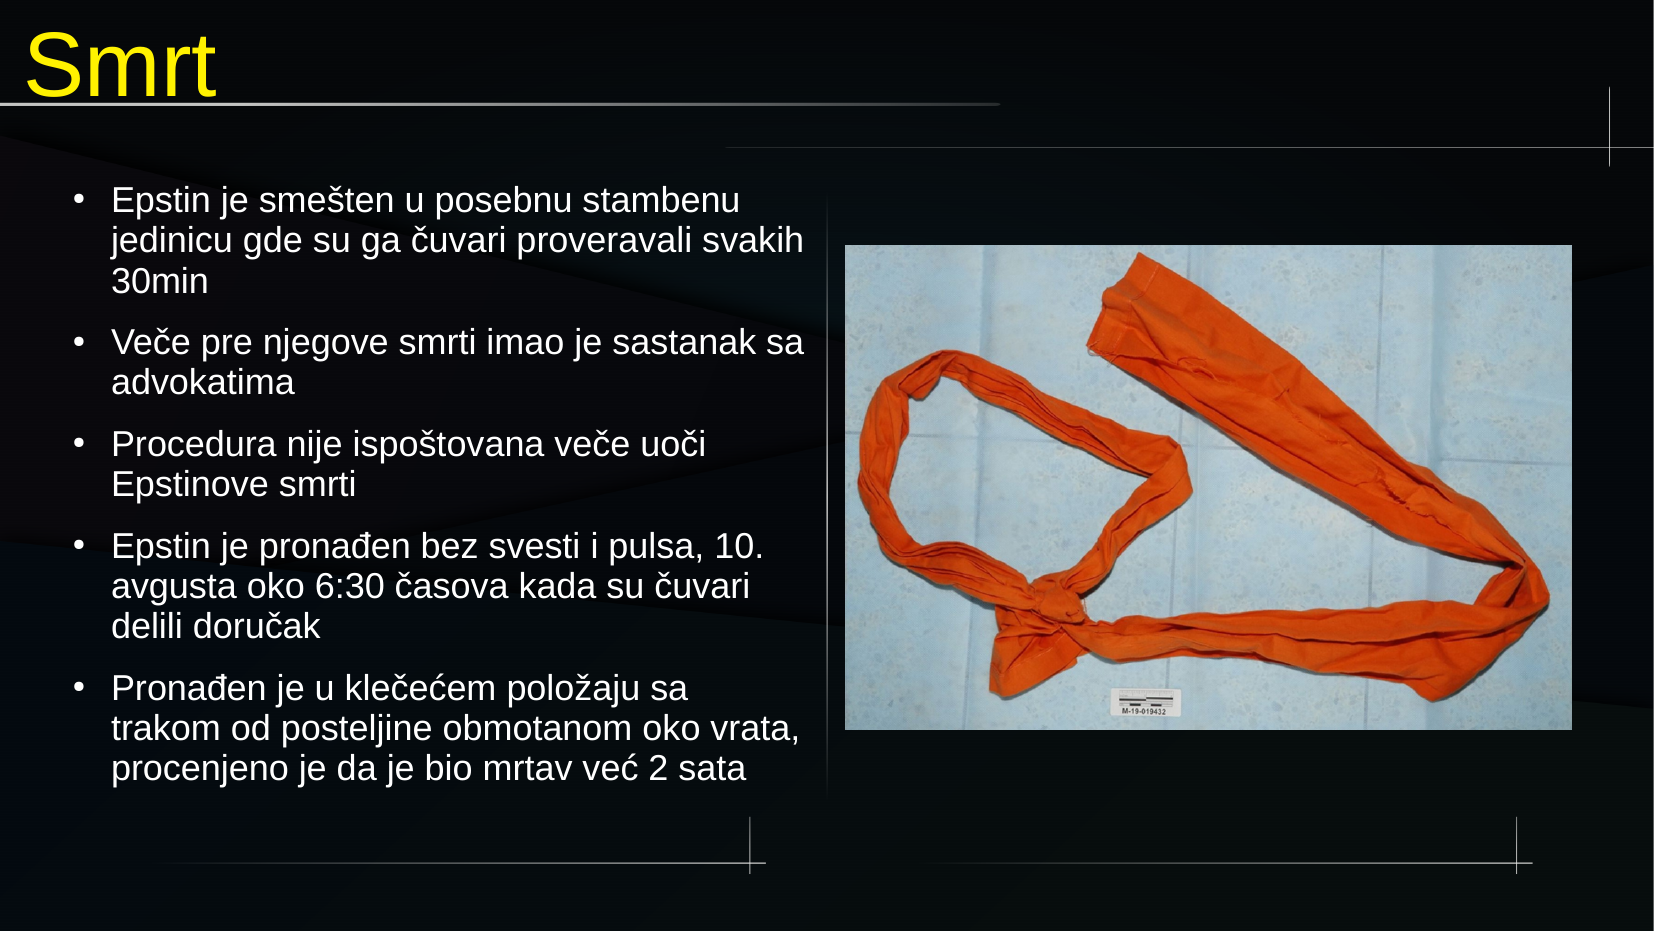

# Smrt
Epstin je smešten u posebnu stambenu jedinicu gde su ga čuvari proveravali svakih 30min
Veče pre njegove smrti imao je sastanak sa advokatima
Procedura nije ispoštovana veče uoči Epstinove smrti
Epstin je pronađen bez svesti i pulsa, 10. avgusta oko 6:30 časova kada su čuvari delili doručak
Pronađen je u klečećem položaju sa trakom od posteljine obmotanom oko vrata, procenjeno je da je bio mrtav već 2 sata